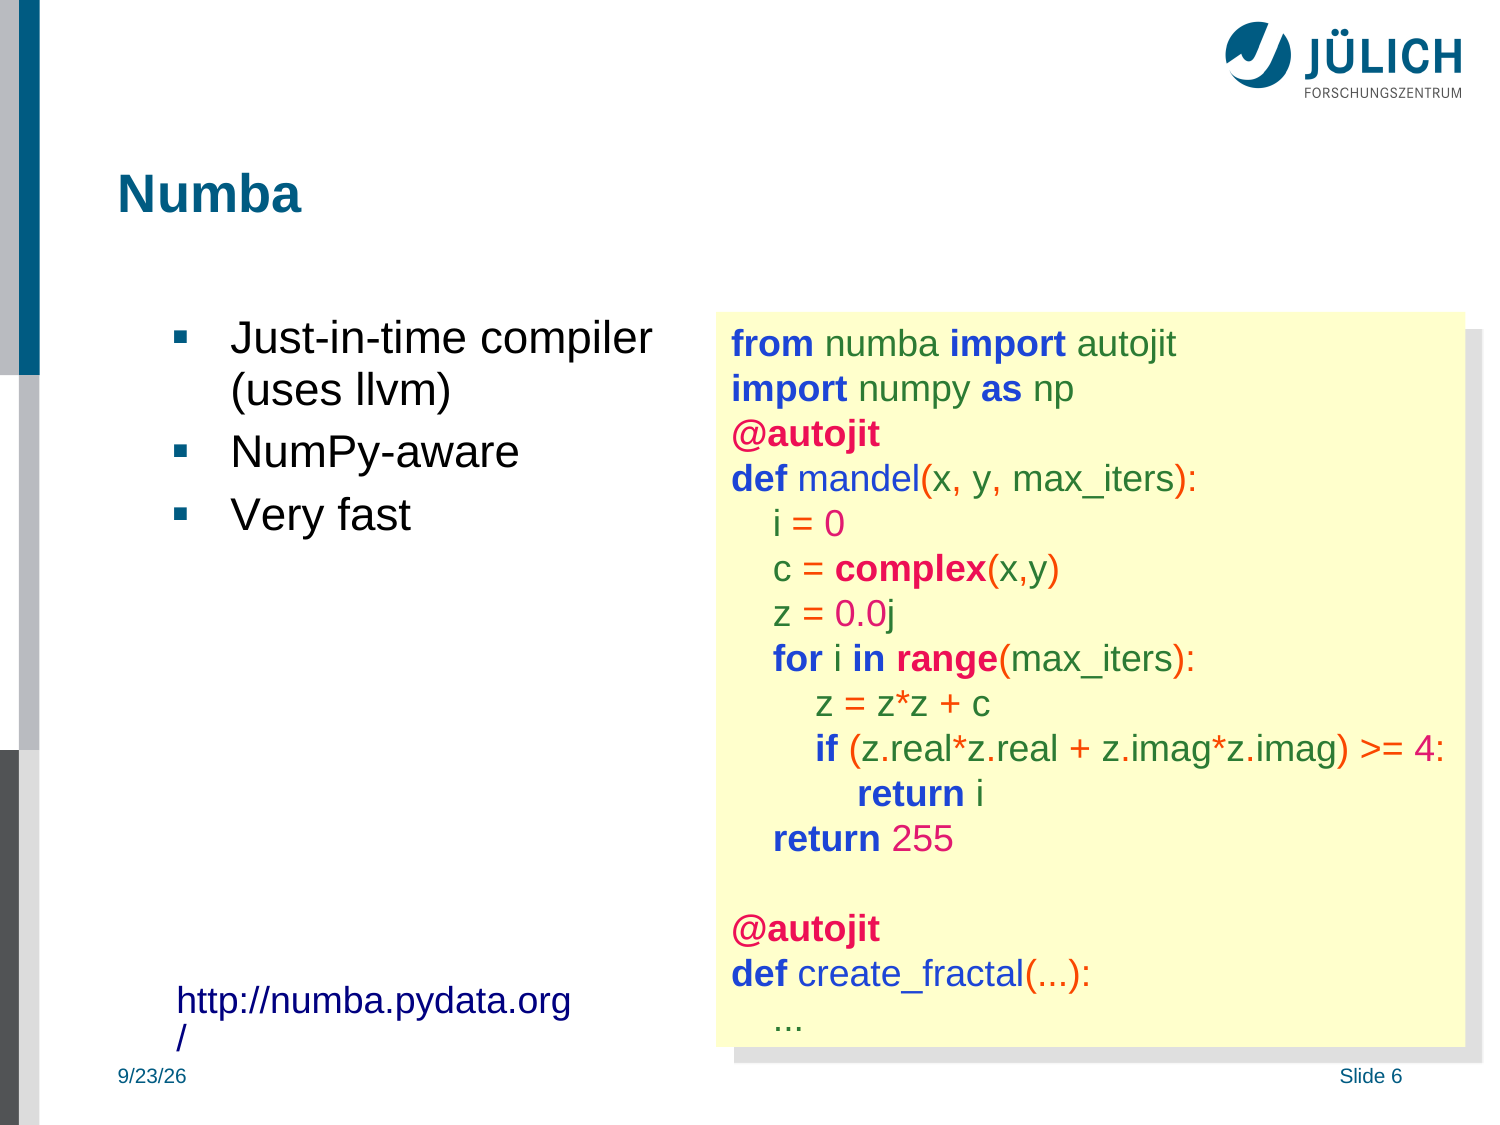

# Numba
from numba import autojit
import numpy as np
@autojit
def mandel(x, y, max_iters):
 i = 0
 c = complex(x,y)
 z = 0.0j
 for i in range(max_iters):
 z = z*z + c
 if (z.real*z.real + z.imag*z.imag) >= 4:
 return i
 return 255
@autojit
def create_fractal(...):
 ...
Just-in-time compiler (uses llvm)
NumPy-aware
Very fast
http://numba.pydata.org/